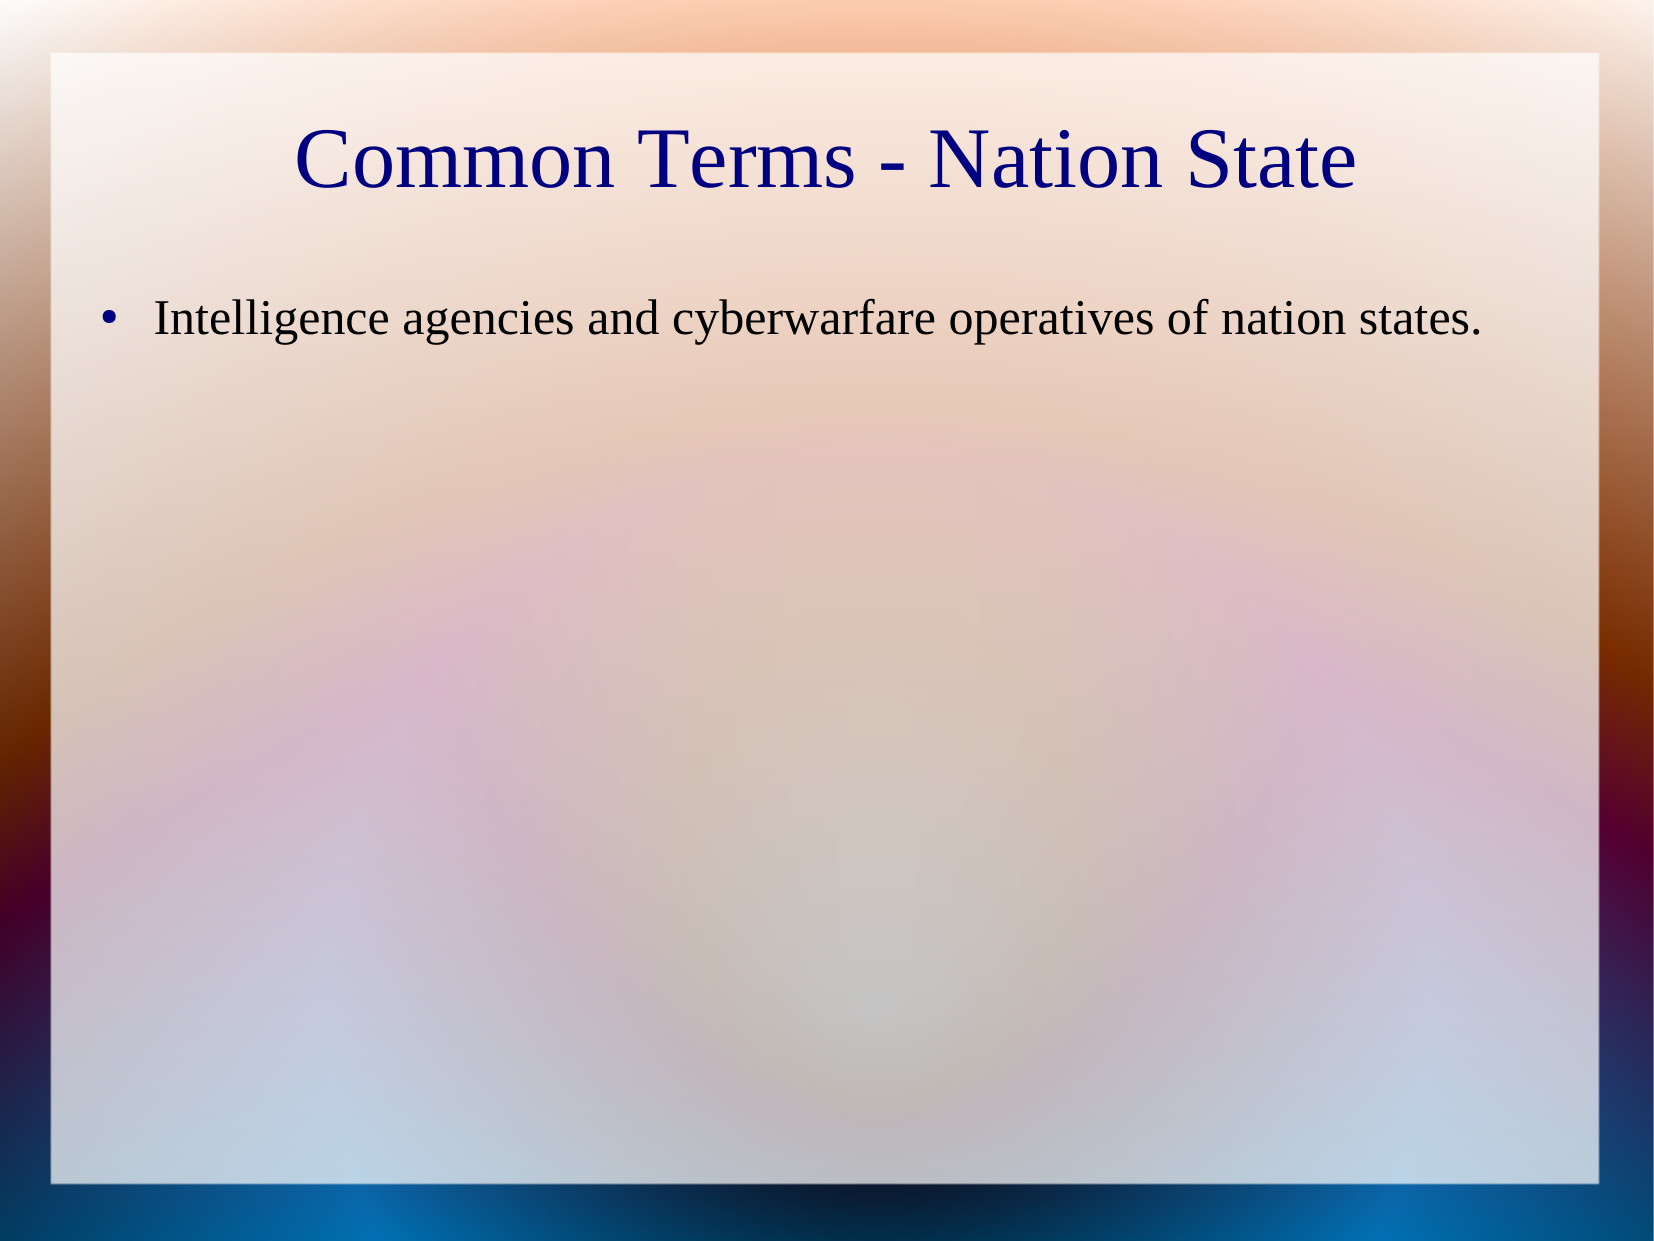

# Common Terms - Nation State
Intelligence agencies and cyberwarfare operatives of nation states.